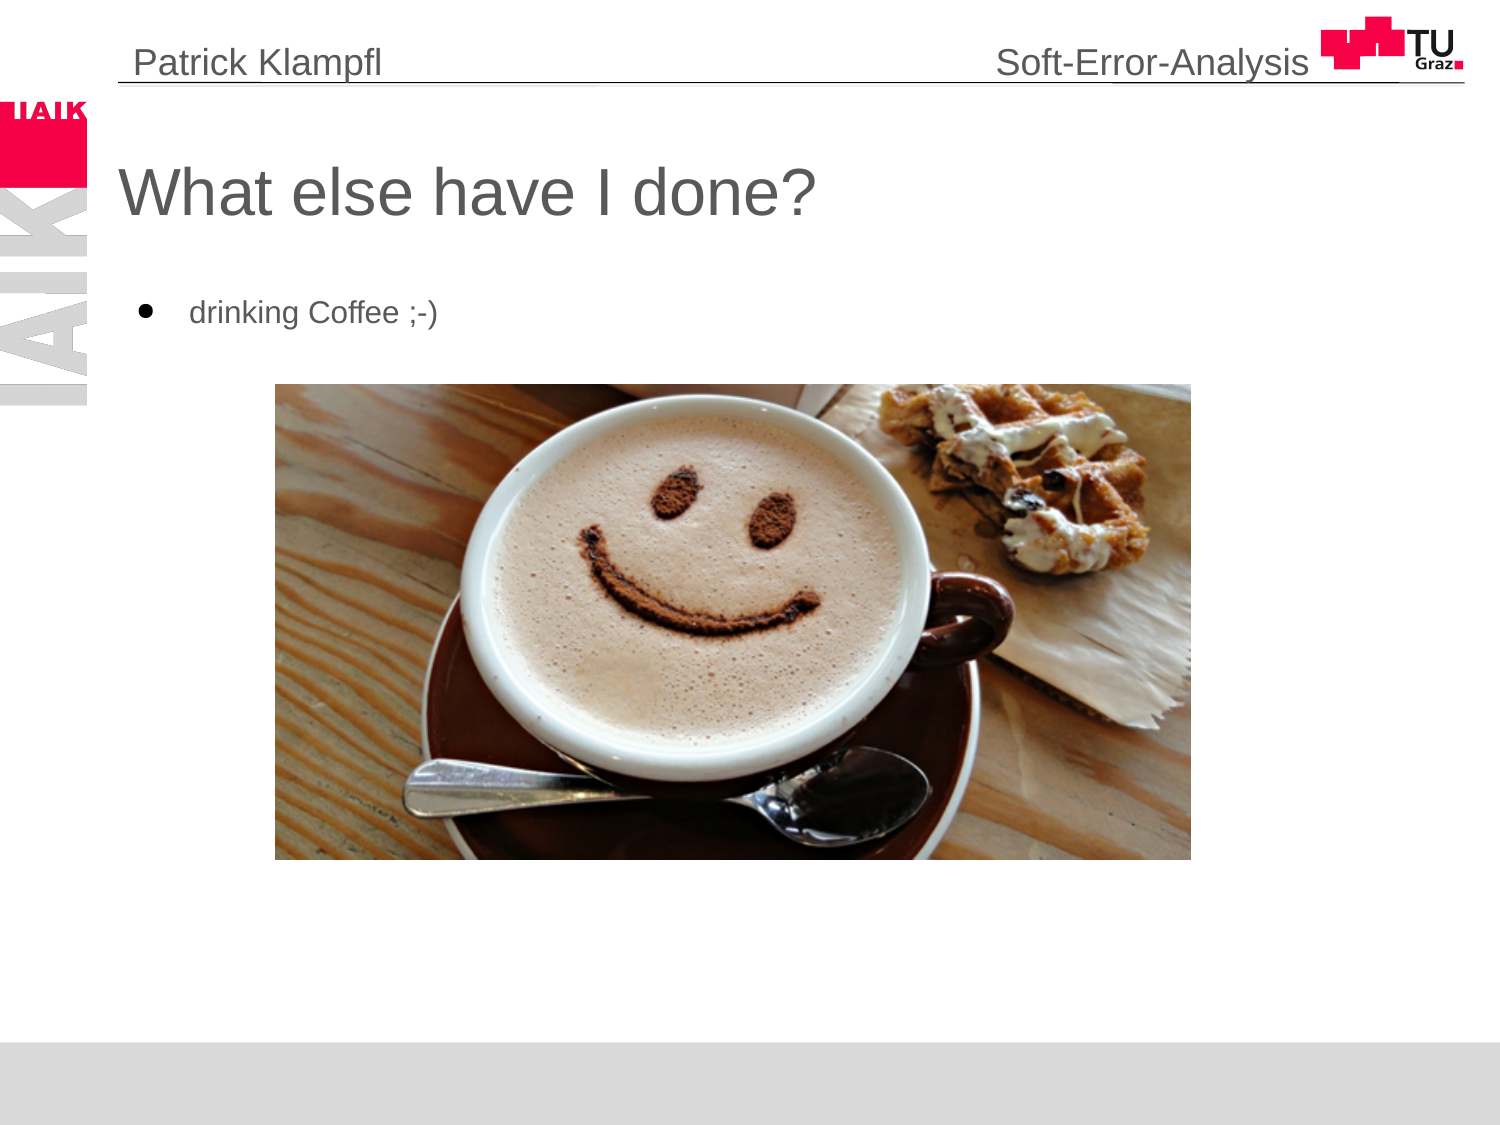

# What else have I done?
drinking Coffee ;-)